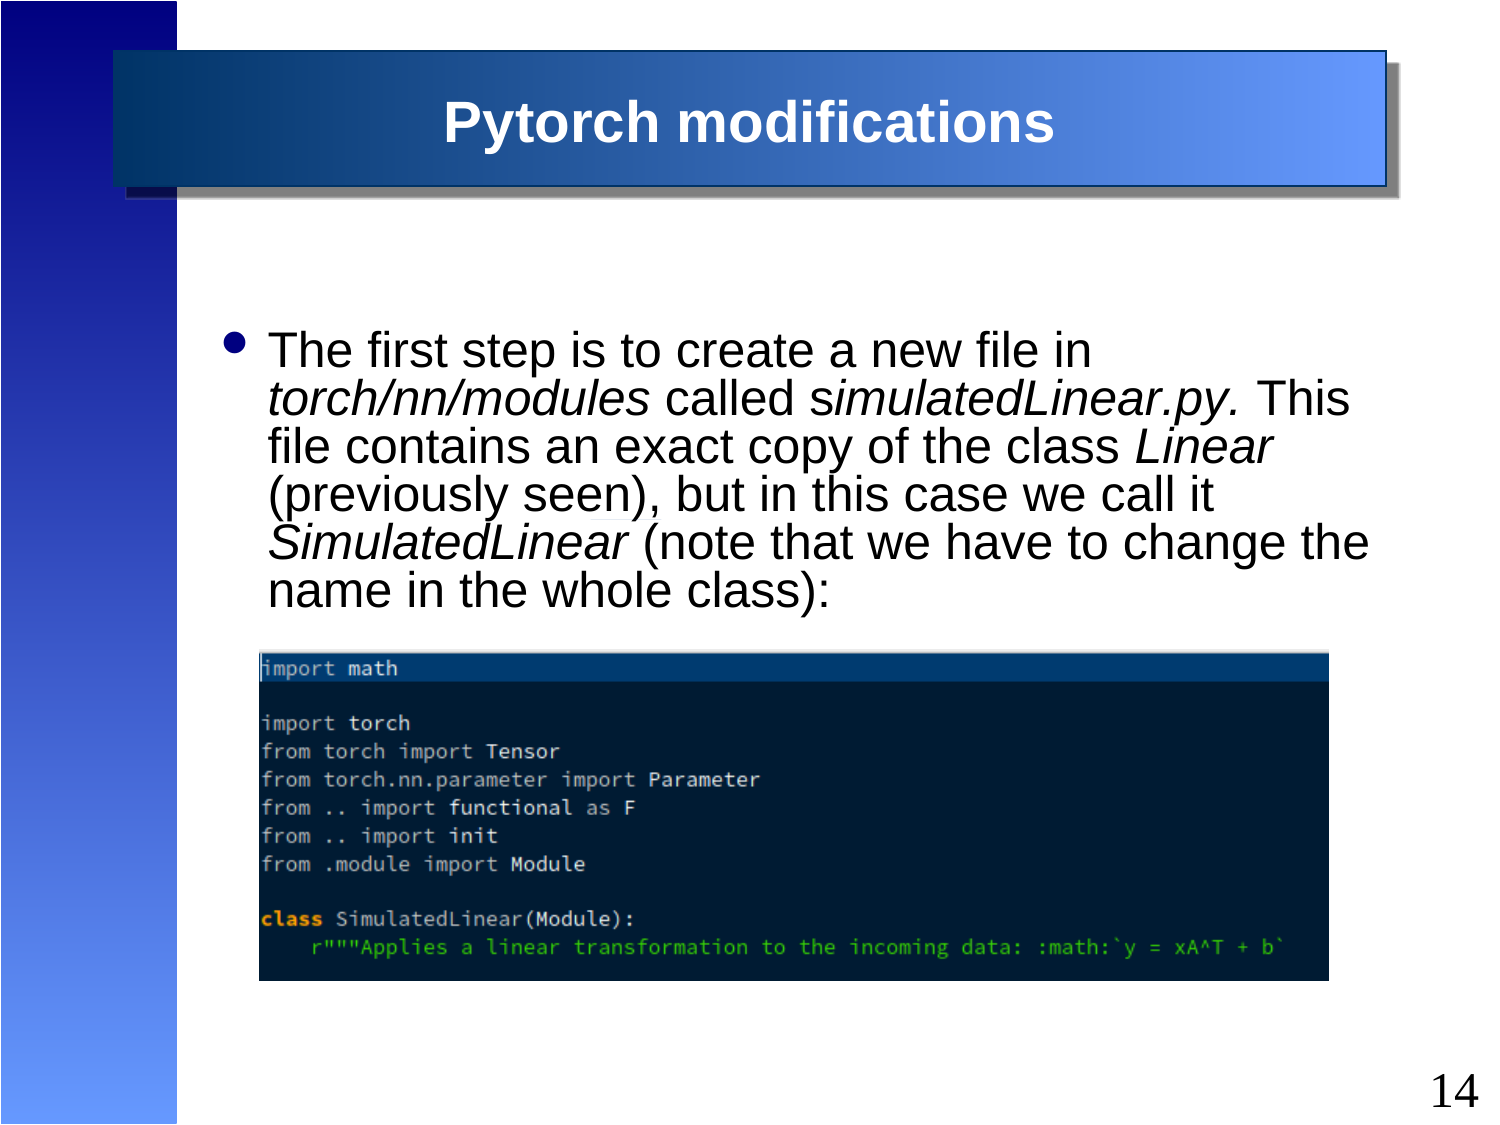

# Pytorch modifications
The first step is to create a new file in torch/nn/modules called simulatedLinear.py. This file contains an exact copy of the class Linear (previously seen), but in this case we call it SimulatedLinear (note that we have to change the name in the whole class):